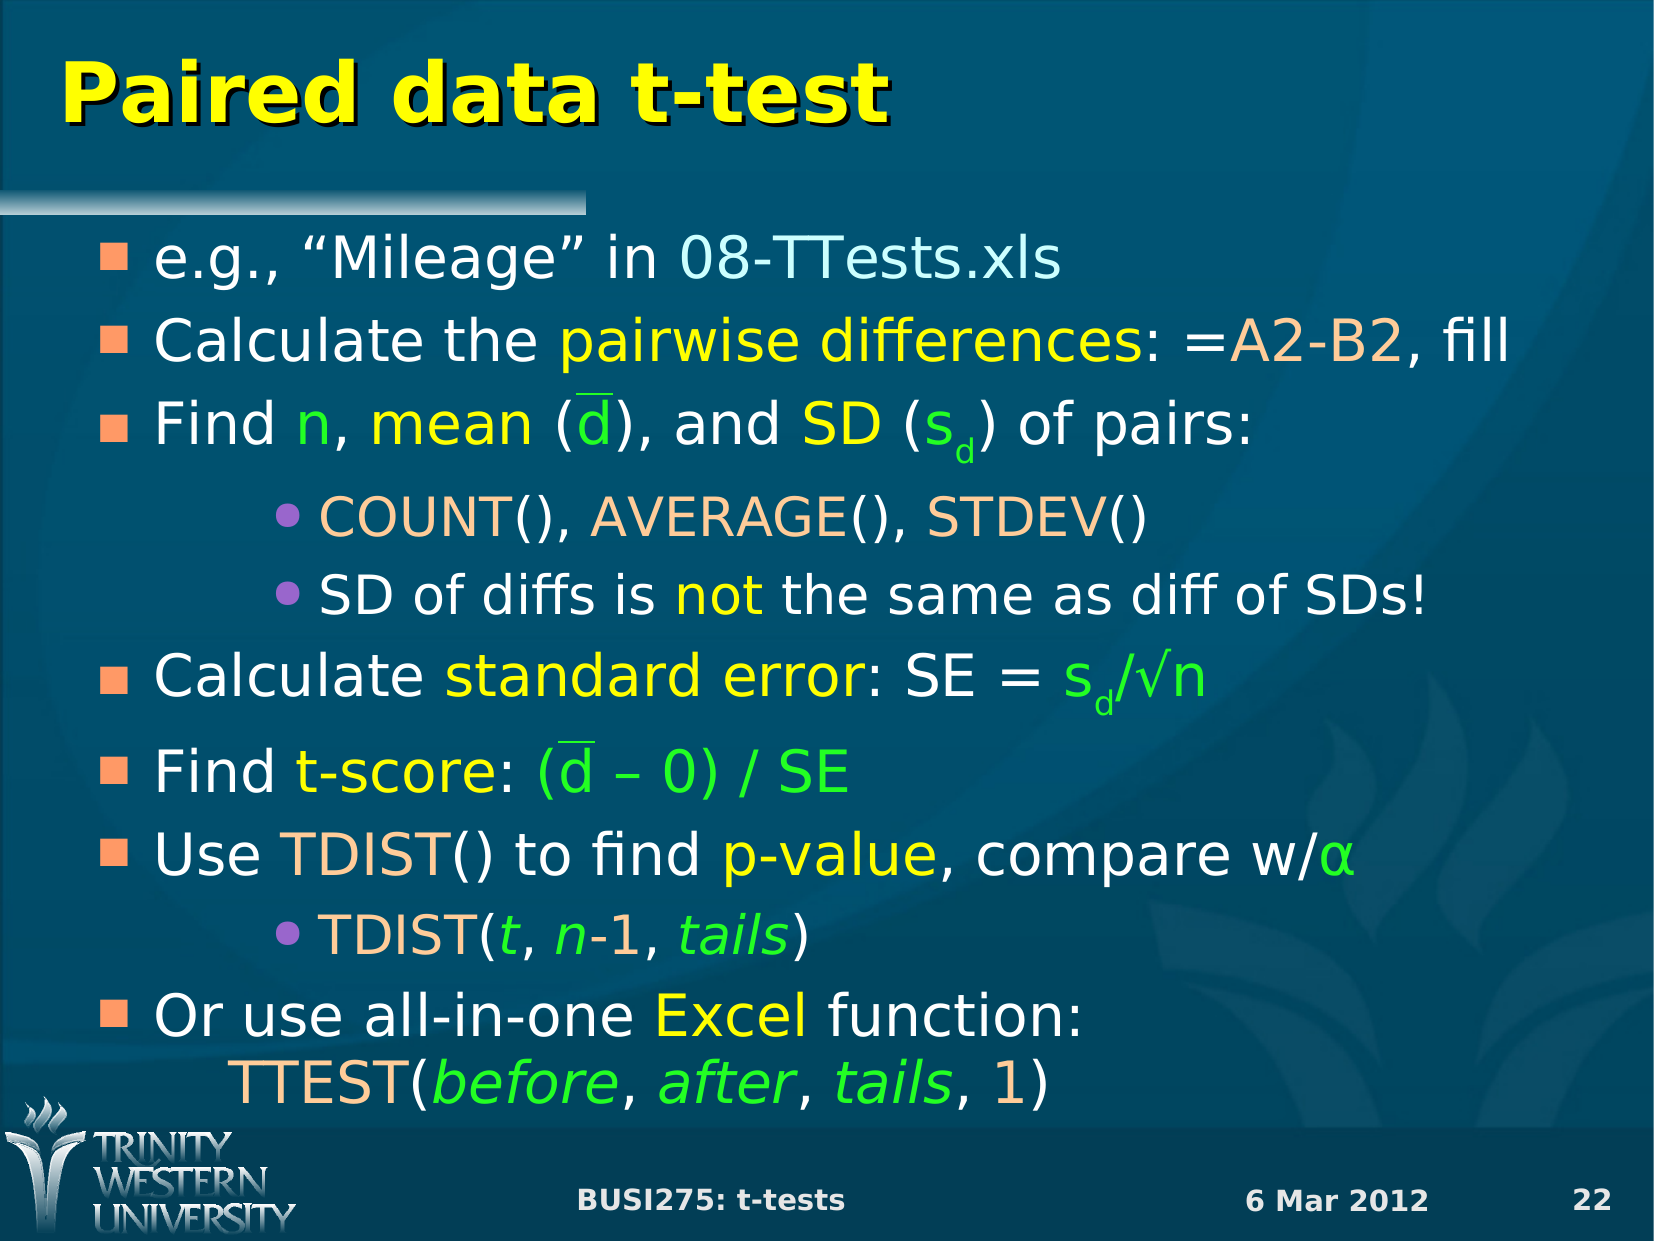

# Paired data t-test
e.g., “Mileage” in 08-TTests.xls
Calculate the pairwise differences: =A2-B2, fill
Find n, mean (d), and SD (sd) of pairs:
COUNT(), AVERAGE(), STDEV()
SD of diffs is not the same as diff of SDs!
Calculate standard error: SE = sd/√n
Find t-score: (d – 0) / SE
Use TDIST() to find p-value, compare w/α
TDIST(t, n-1, tails)
Or use all-in-one Excel function:
	TTEST(before, after, tails, 1)
BUSI275: t-tests
6 Mar 2012
22